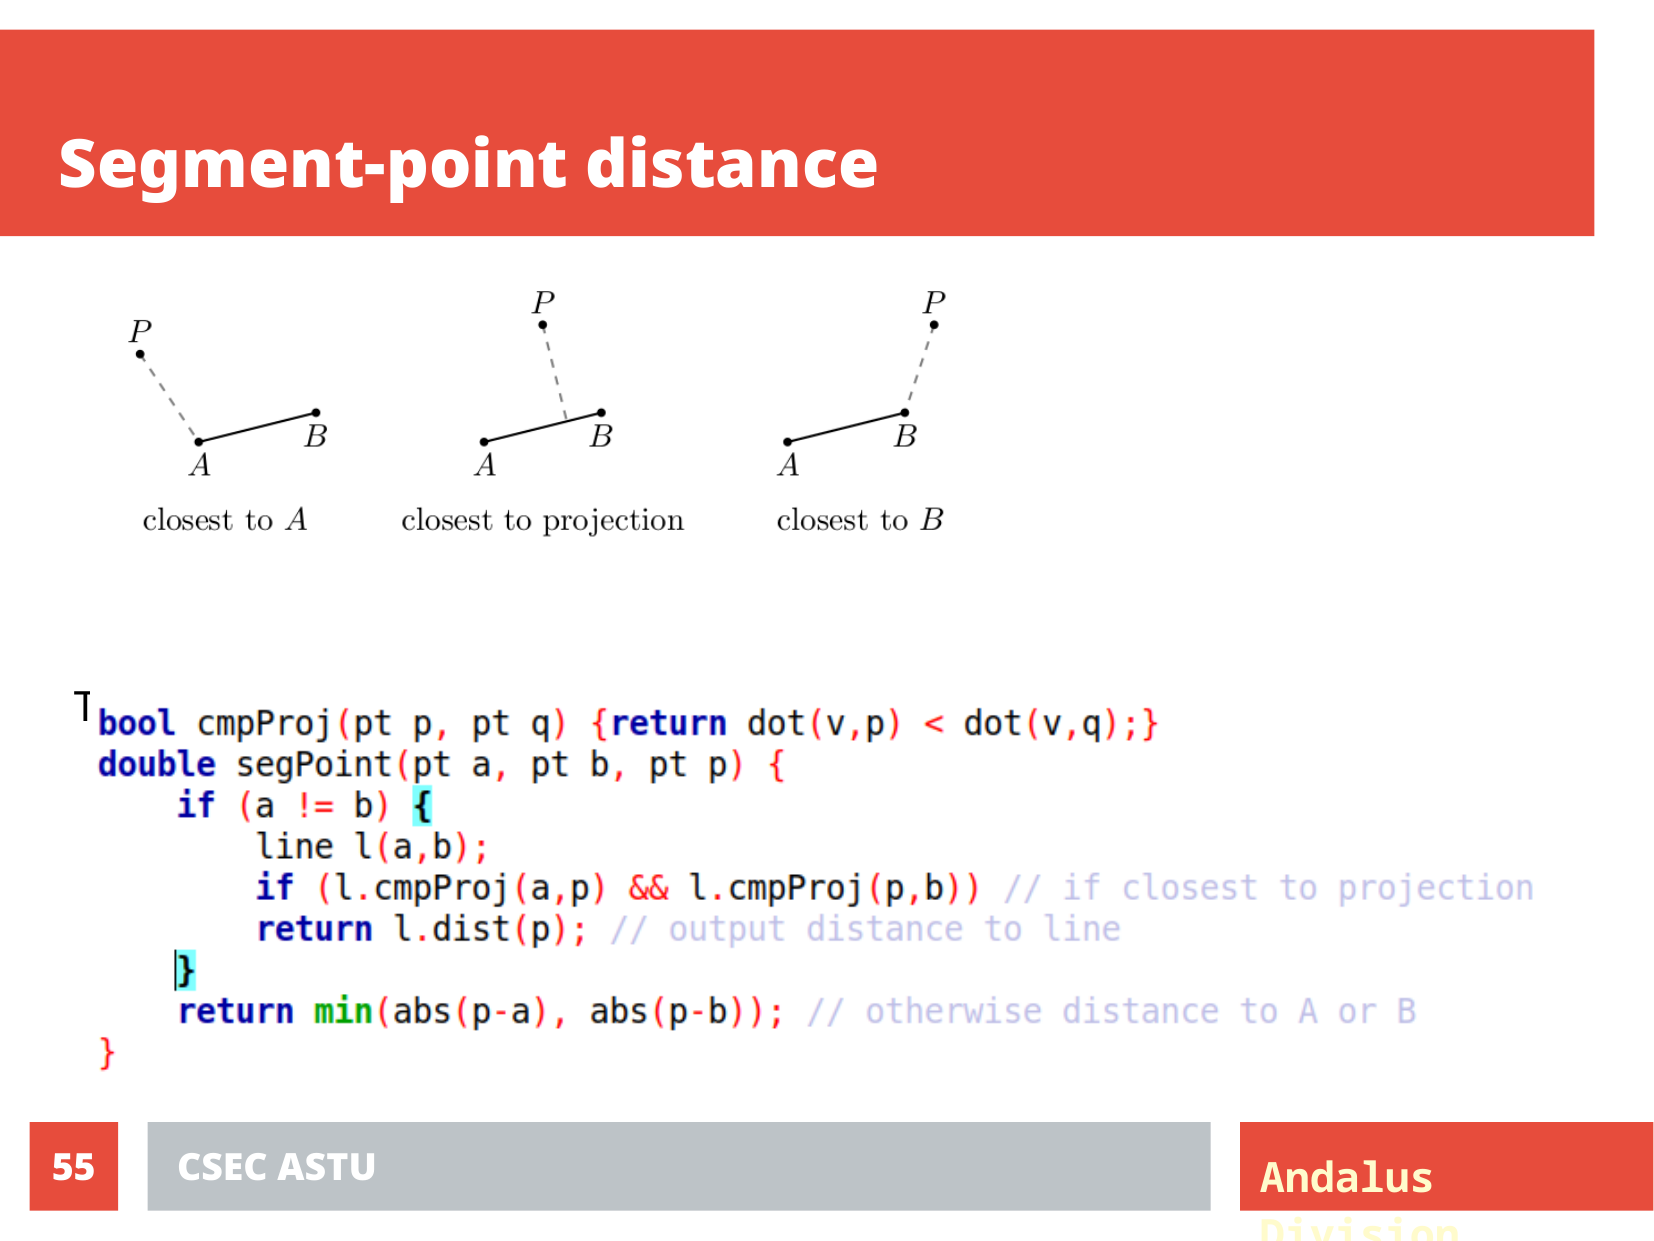

# Segment-point distance
To check this, we can use the cmpProj() method in line .
55
CSEC ASTU
Andalus Division